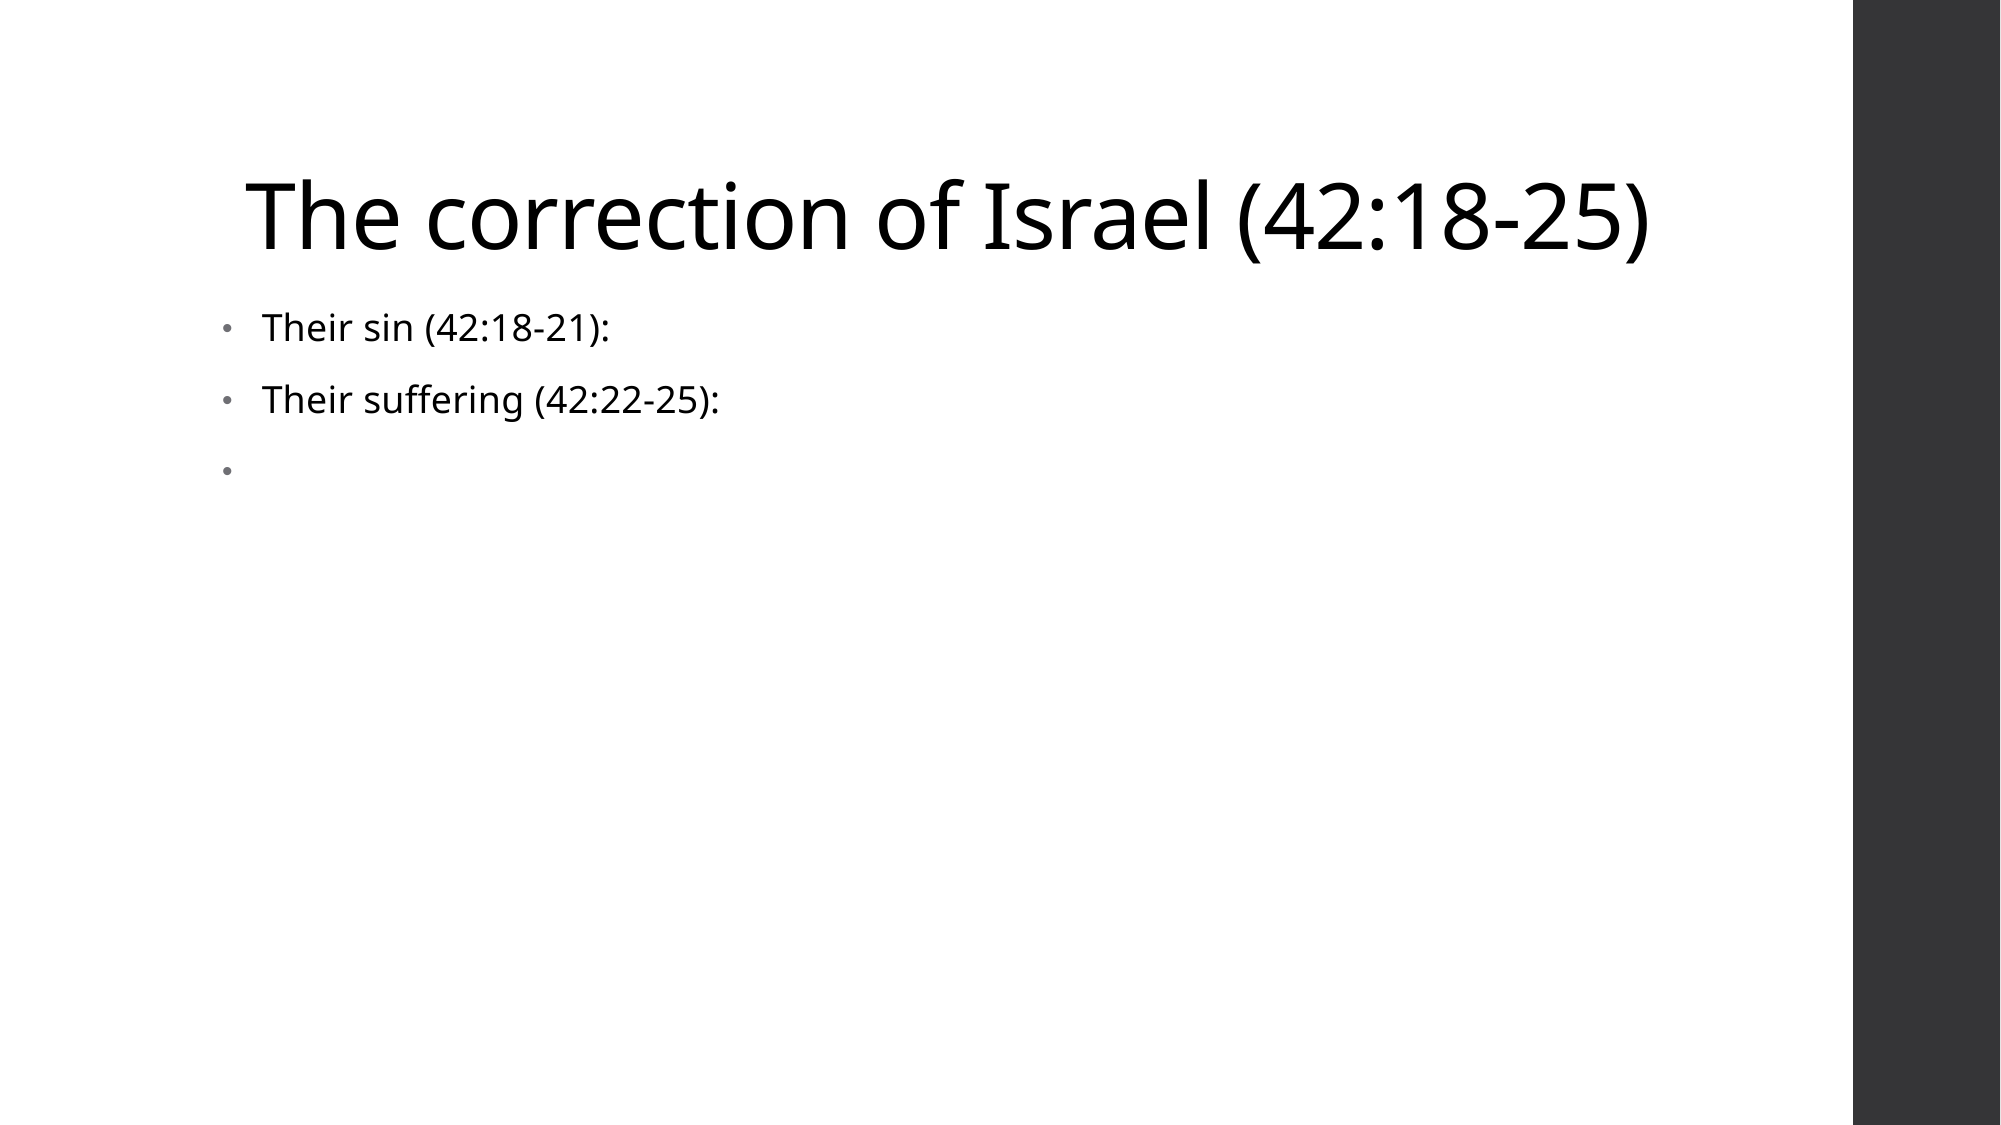

# The correction of Israel (42:18-25)
 Their sin (42:18-21):
 Their suffering (42:22-25):